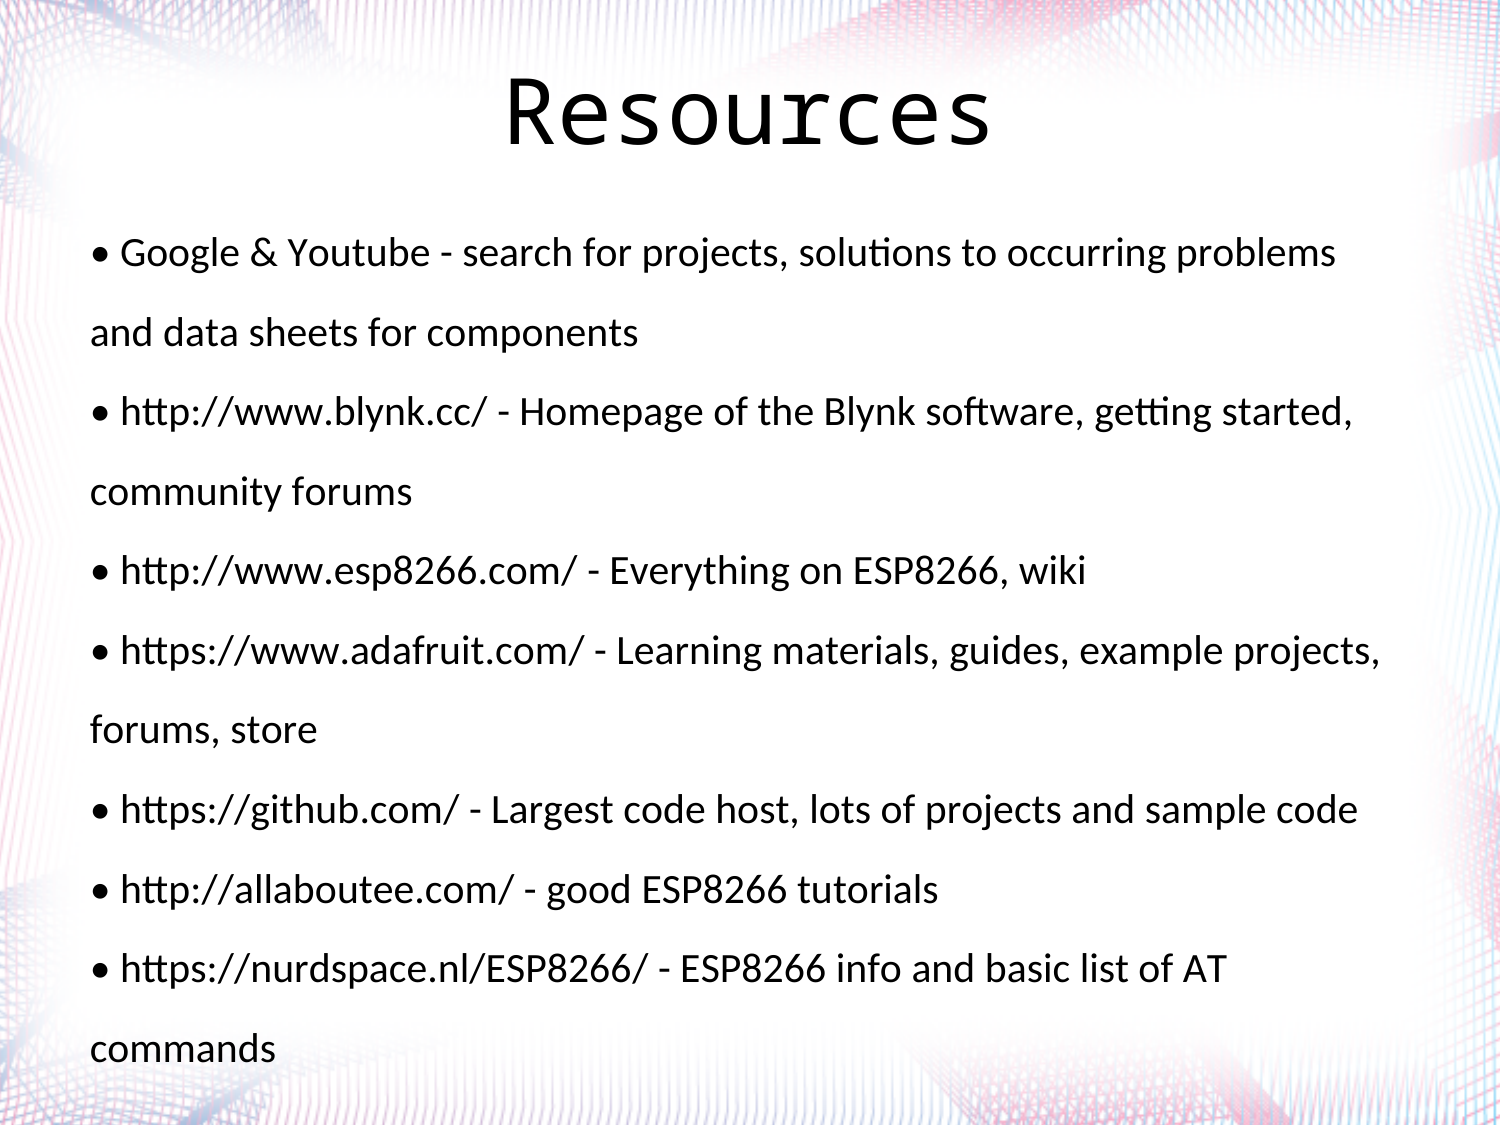

# Resources
• Google & Youtube - search for projects, solutions to occurring problems
and data sheets for components
• http://www.blynk.cc/ - Homepage of the Blynk software, getting started,
community forums
• http://www.esp8266.com/ - Everything on ESP8266, wiki
• https://www.adafruit.com/ - Learning materials, guides, example projects,
forums, store
• https://github.com/ - Largest code host, lots of projects and sample code
• http://allaboutee.com/ - good ESP8266 tutorials
• https://nurdspace.nl/ESP8266/ - ESP8266 info and basic list of AT
commands